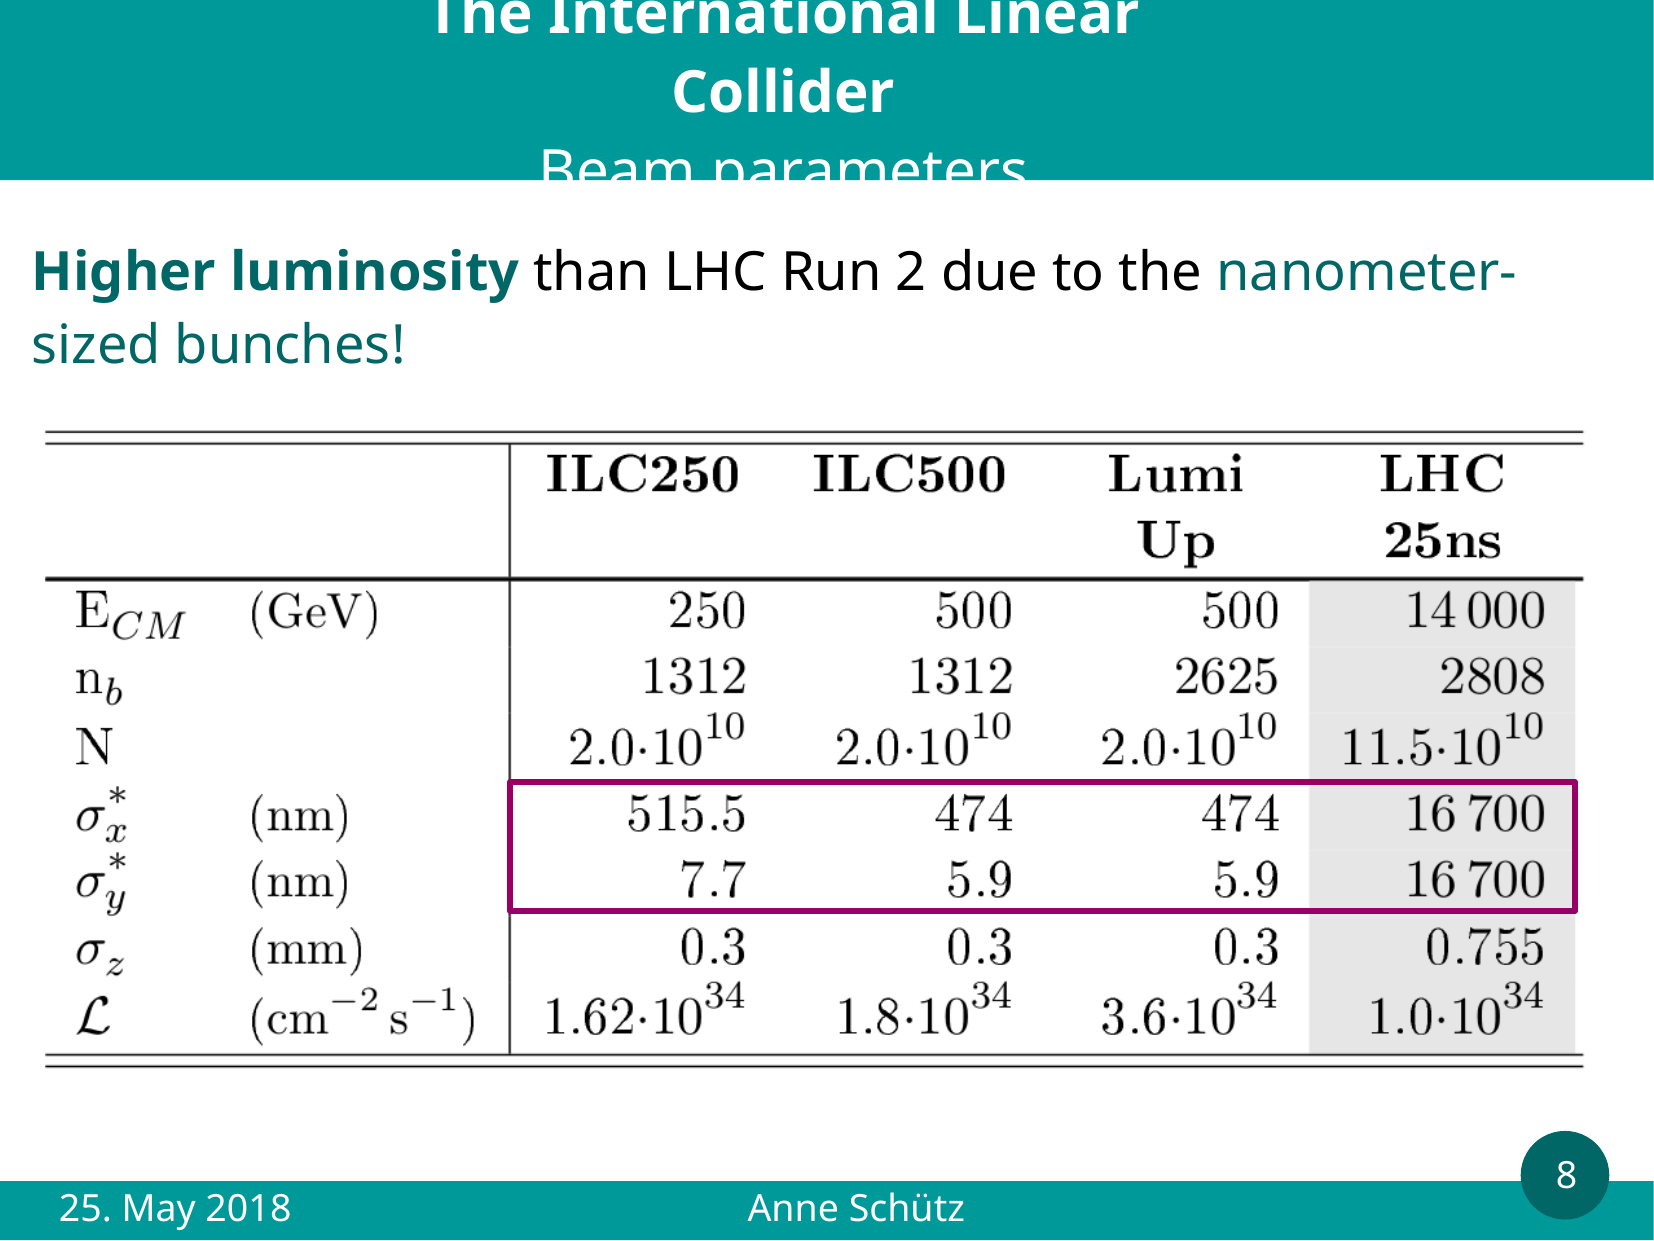

# The International Linear Collider Beam parameters
Higher luminosity than LHC Run 2 due to the nanometer-sized bunches!